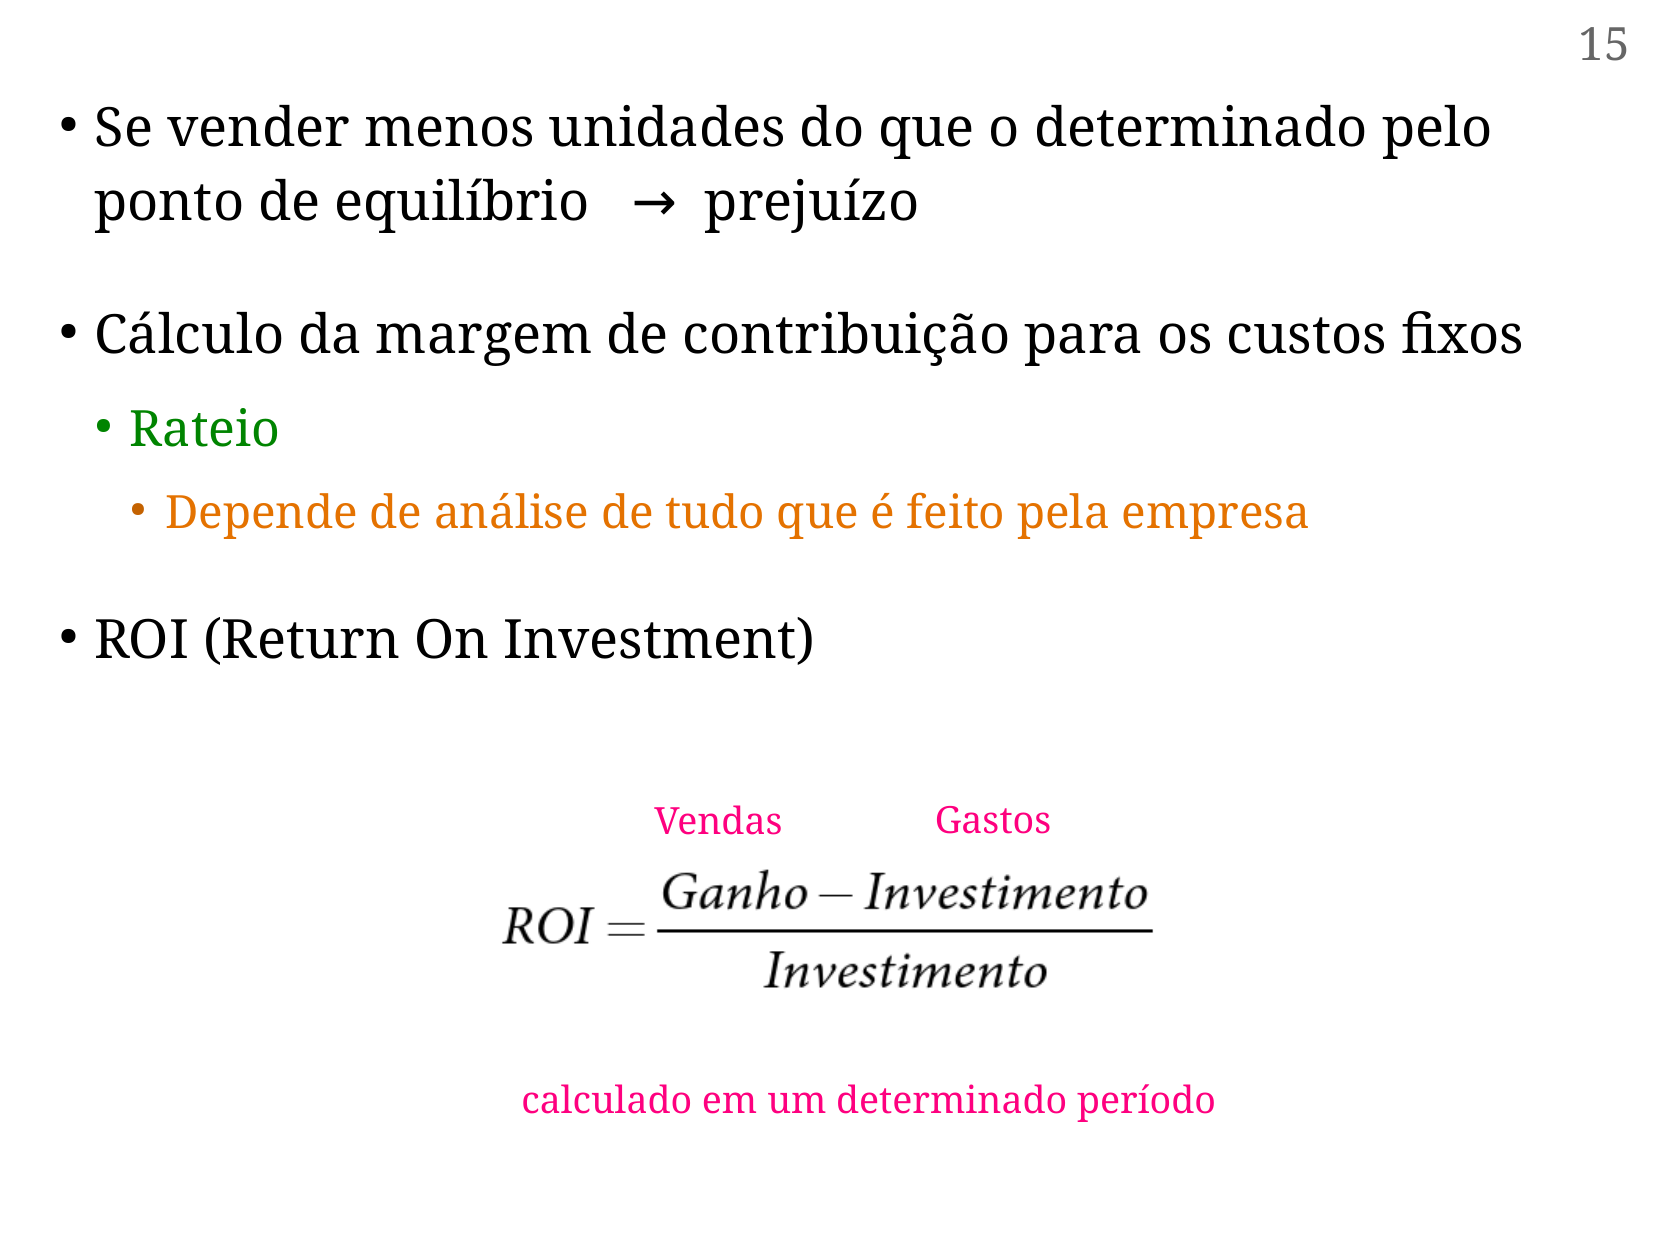

15
#
Se vender menos unidades do que o determinado pelo ponto de equilíbrio → prejuízo
Cálculo da margem de contribuição para os custos fixos
Rateio
Depende de análise de tudo que é feito pela empresa
ROI (Return On Investment)
Gastos
Vendas
calculado em um determinado período